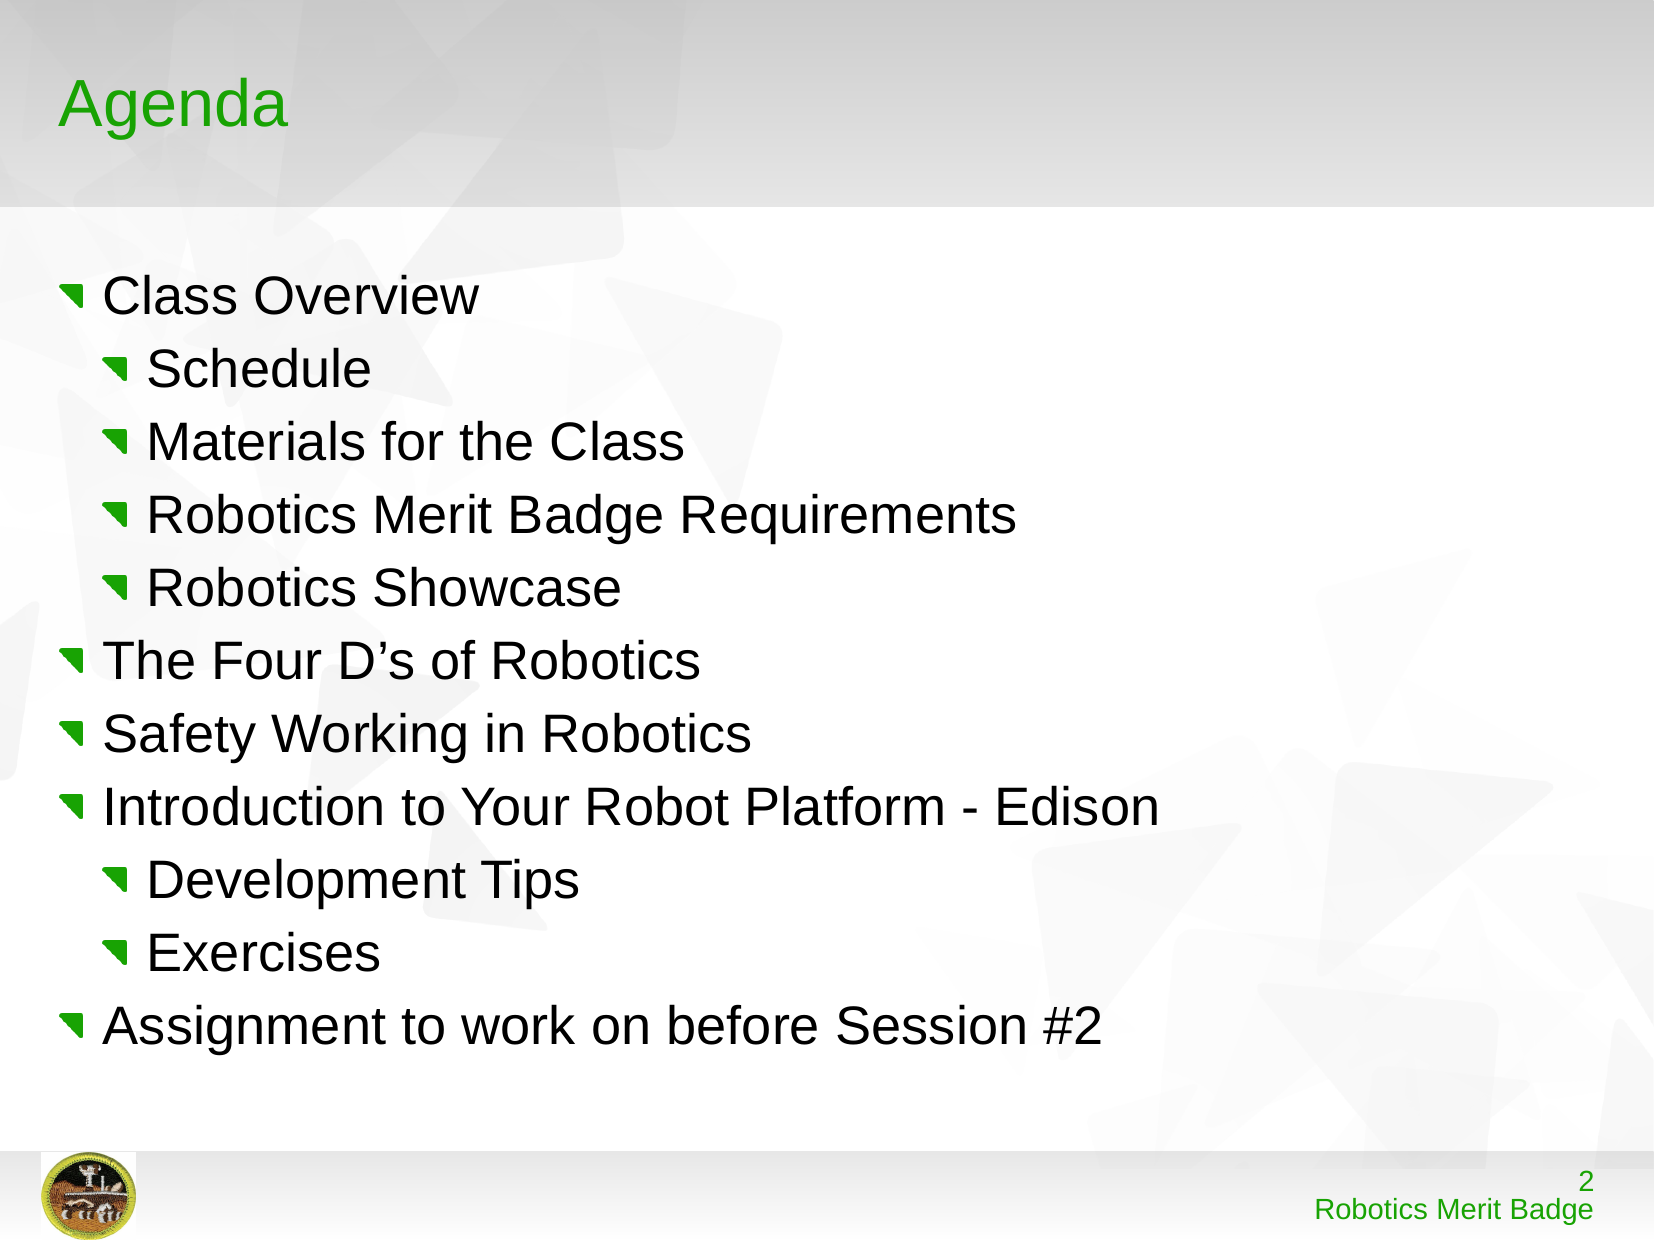

# Agenda
Class Overview
Schedule
Materials for the Class
Robotics Merit Badge Requirements
Robotics Showcase
The Four D’s of Robotics
Safety Working in Robotics
Introduction to Your Robot Platform - Edison
Development Tips
Exercises
Assignment to work on before Session #2
2
Robotics Merit Badge